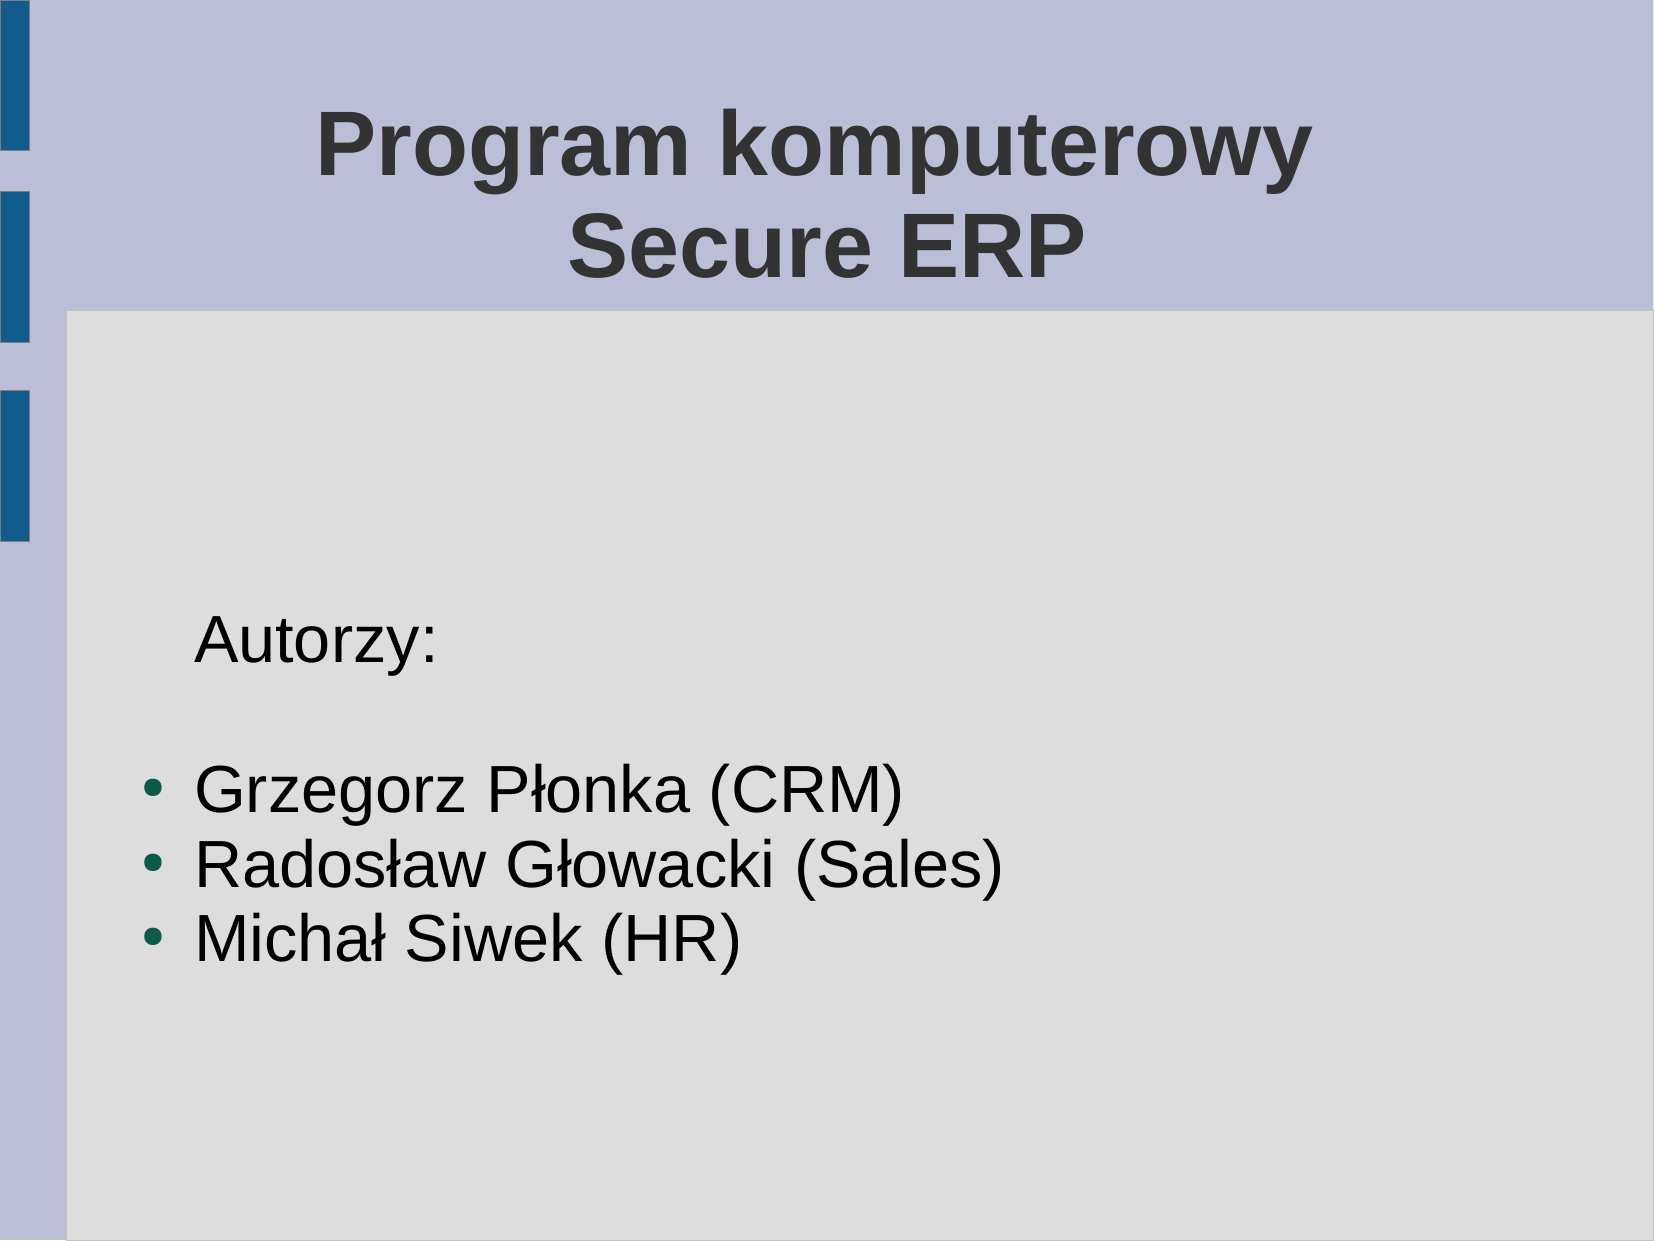

# Program komputerowy Secure ERP
Autorzy:
Grzegorz Płonka (CRM)
Radosław Głowacki (Sales)
Michał Siwek (HR)